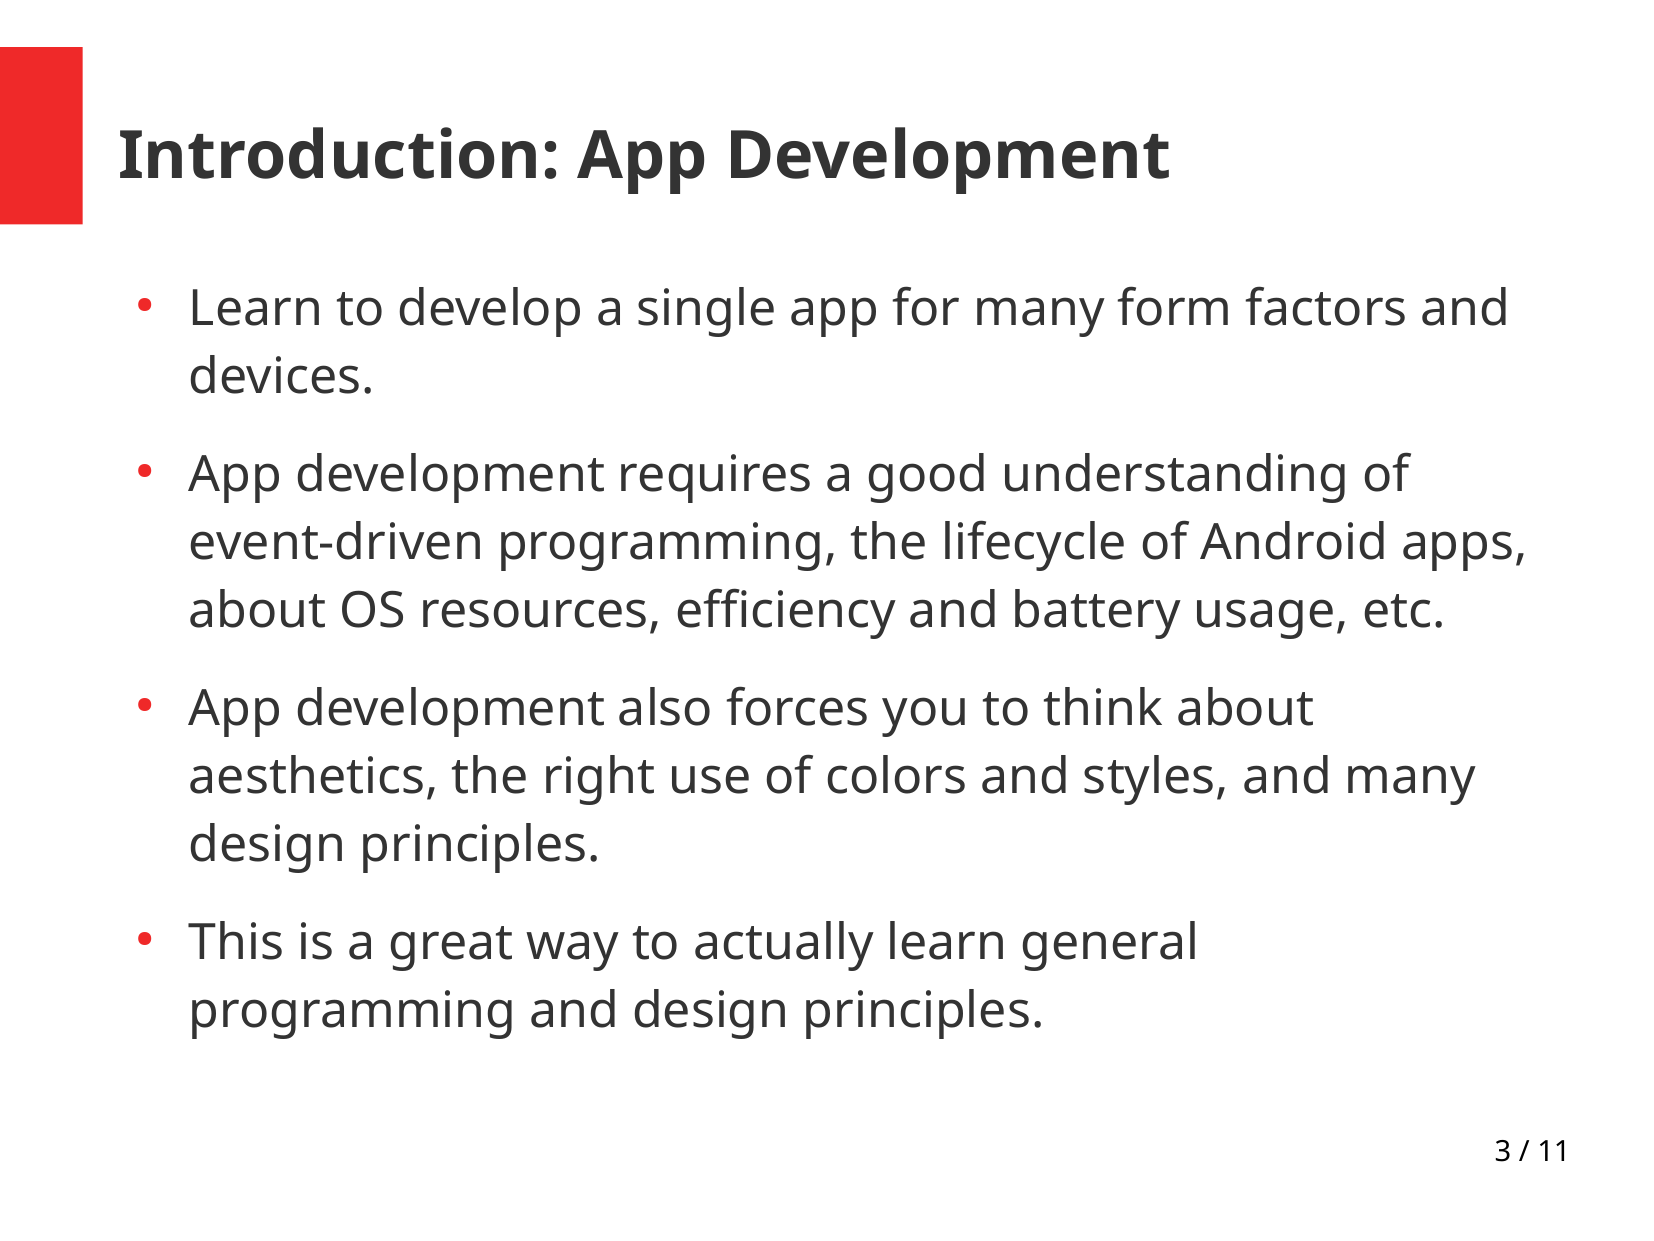

# Introduction: App Development
Learn to develop a single app for many form factors and devices.
App development requires a good understanding of event-driven programming, the lifecycle of Android apps, about OS resources, efficiency and battery usage, etc.
App development also forces you to think about aesthetics, the right use of colors and styles, and many design principles.
This is a great way to actually learn general programming and design principles.
3